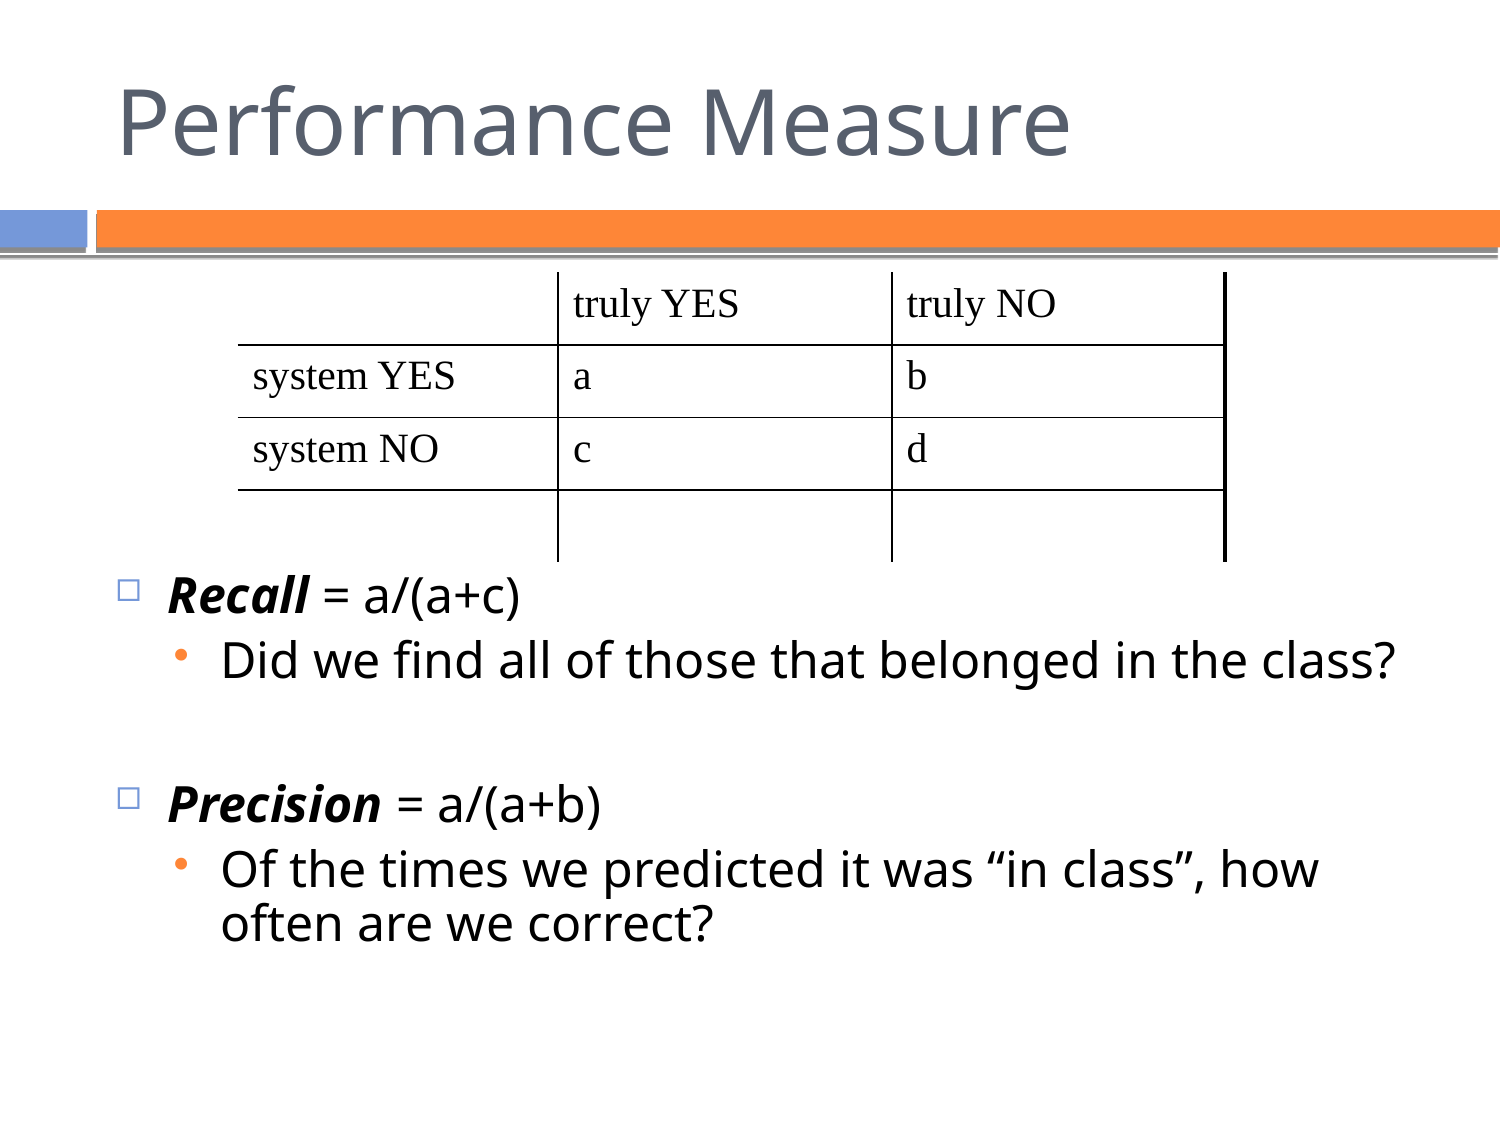

# Performance Measure
| | truly YES | truly NO |
| --- | --- | --- |
| system YES | a | b |
| system NO | c | d |
| | | |
Recall = a/(a+c)
Did we find all of those that belonged in the class?
Precision = a/(a+b)
Of the times we predicted it was “in class”, how often are we correct?